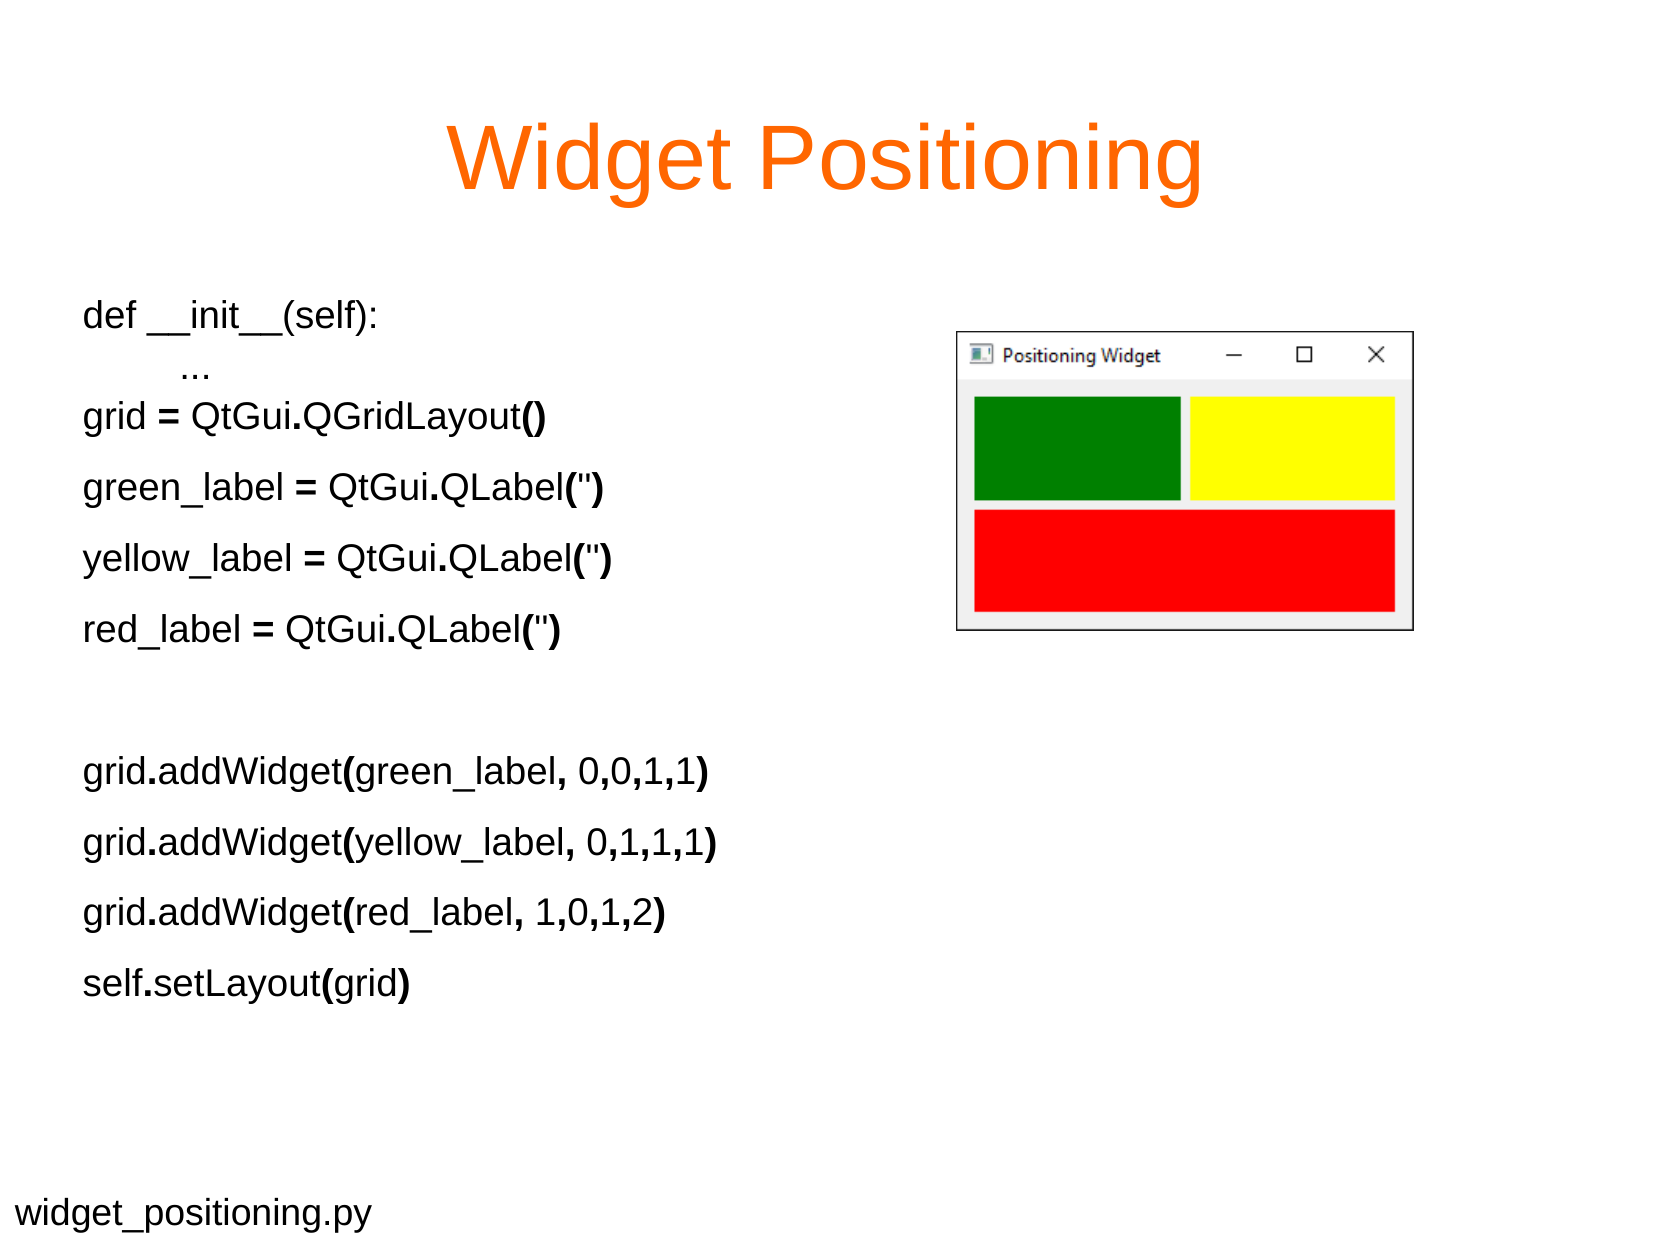

# Widget Positioning
def __init__(self):
 ...
grid = QtGui.QGridLayout()
green_label = QtGui.QLabel('')
yellow_label = QtGui.QLabel('')
red_label = QtGui.QLabel('')
grid.addWidget(green_label, 0,0,1,1)
grid.addWidget(yellow_label, 0,1,1,1)
grid.addWidget(red_label, 1,0,1,2)
self.setLayout(grid)
widget_positioning.py